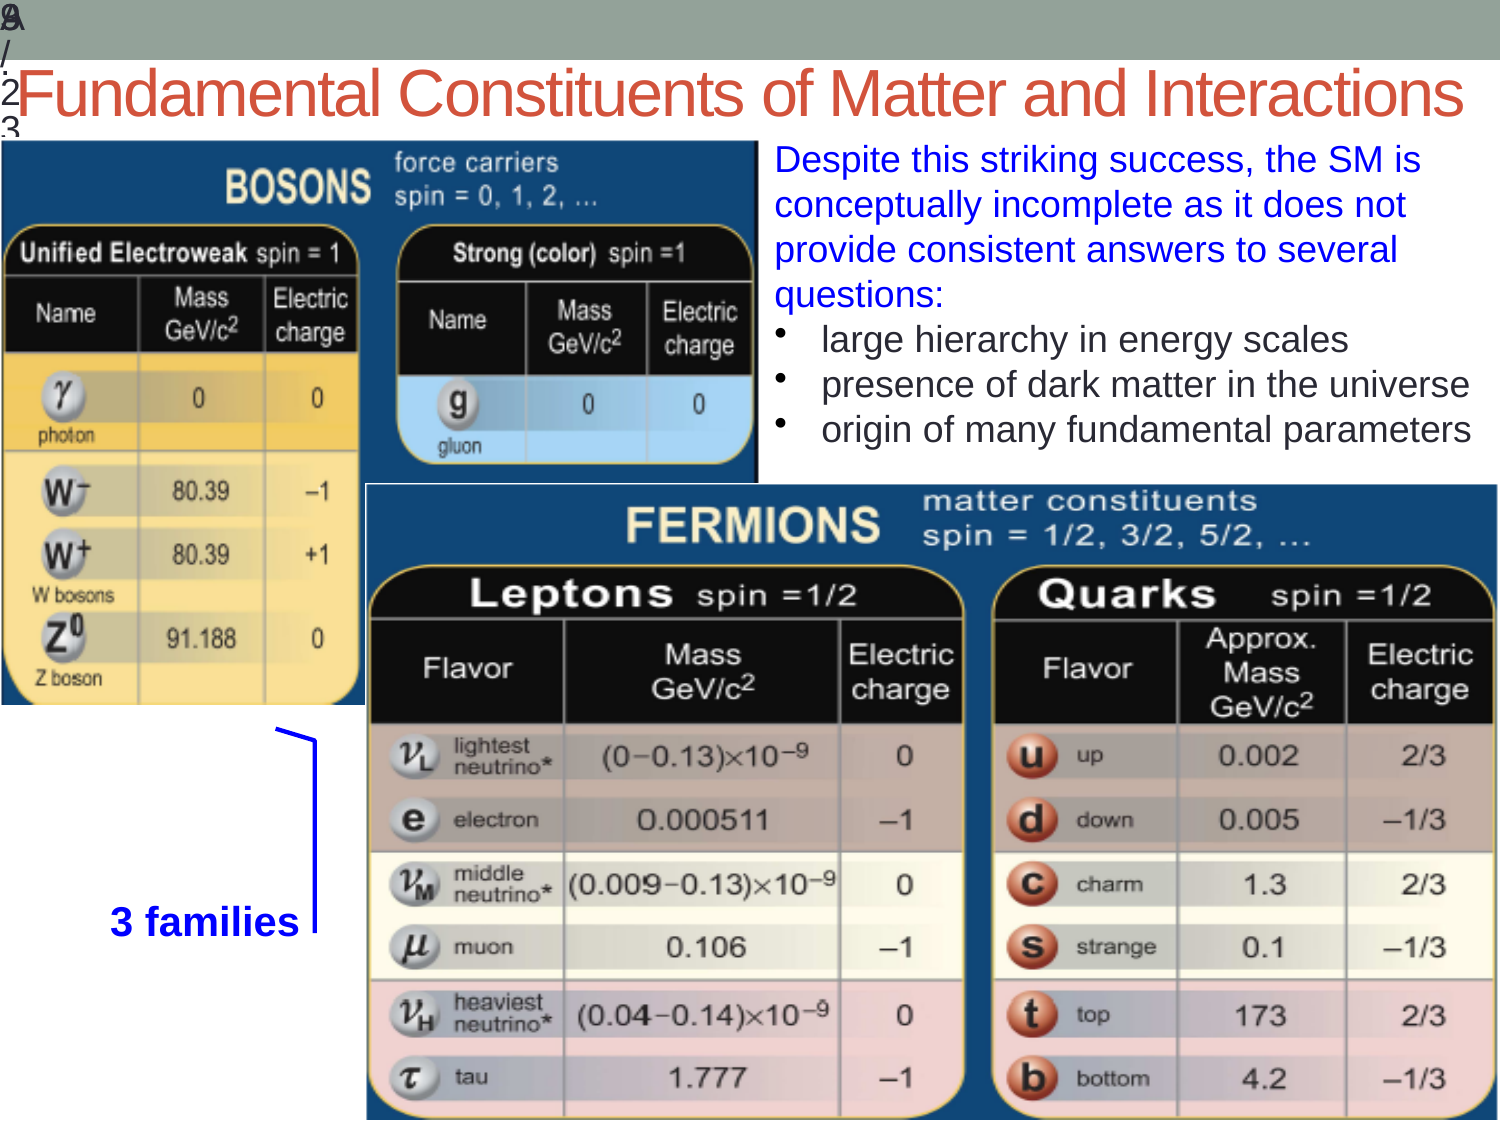

A. Svyatkovskiy
3
# Fundamental Constituents of Matter and Interactions
Despite this striking success, the SM is conceptually incomplete as it does not provide consistent answers to several questions:
large hierarchy in energy scales
presence of dark matter in the universe
origin of many fundamental parameters
3 families